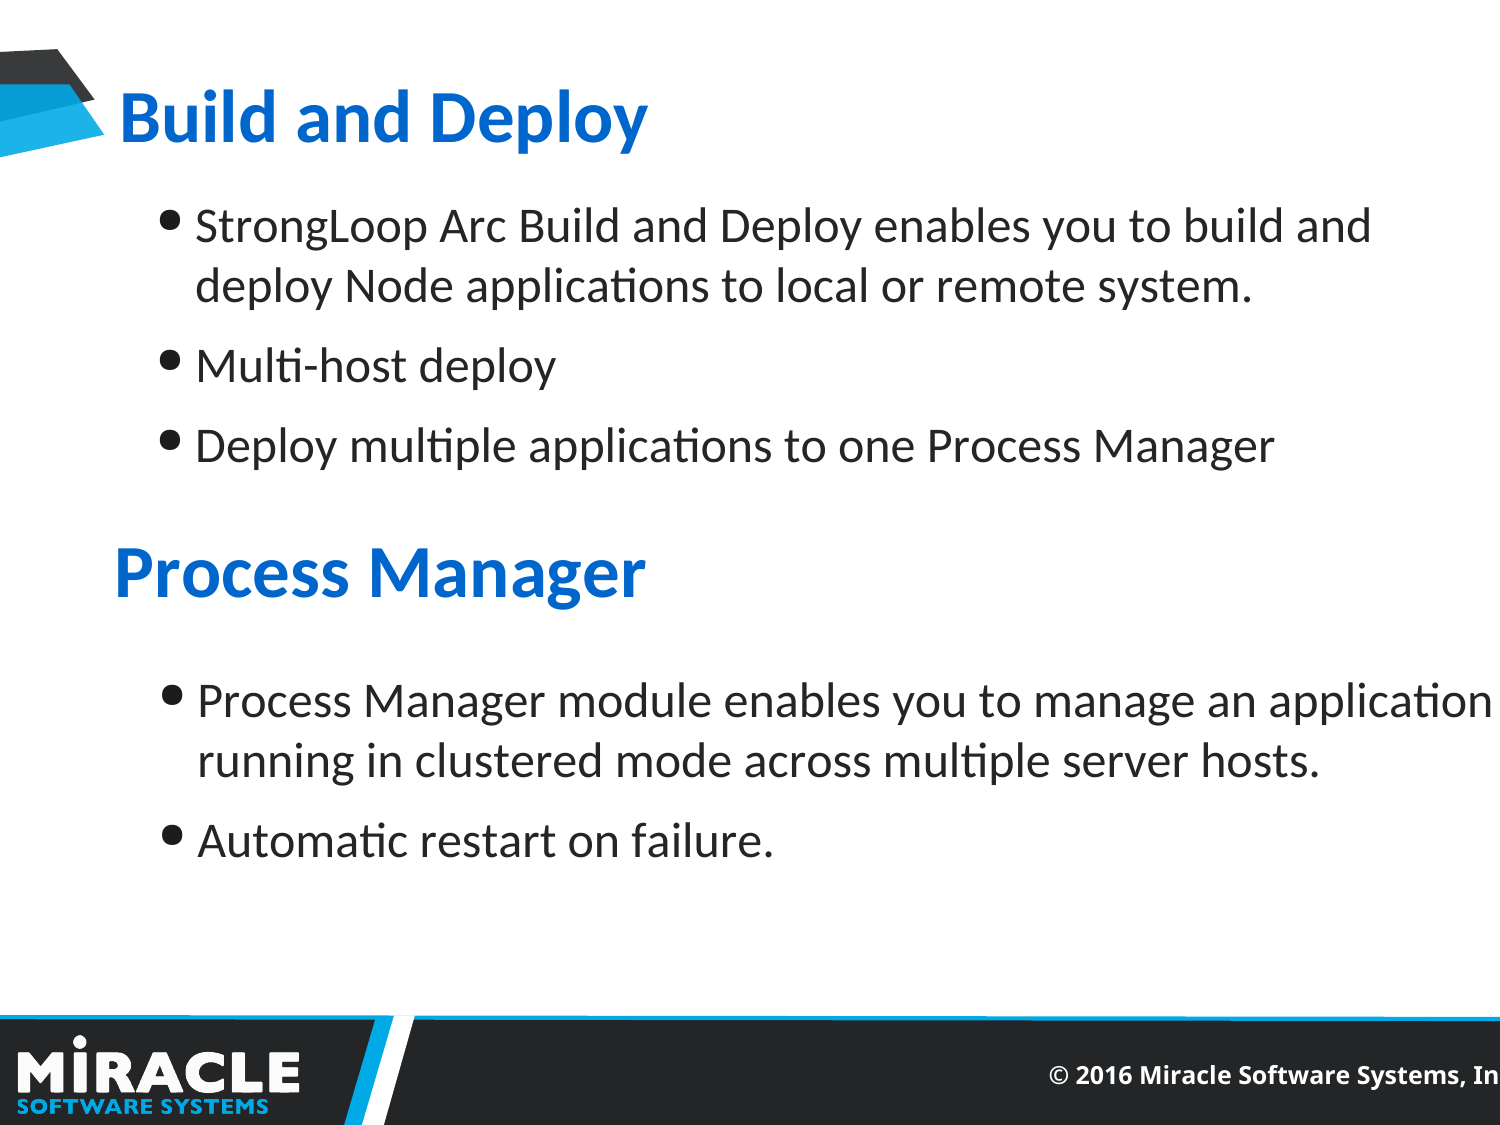

Build and Deploy
 StrongLoop Arc Build and Deploy enables you to build and
 deploy Node applications to local or remote system.
 Multi-host deploy
 Deploy multiple applications to one Process Manager
Process Manager
 Process Manager module enables you to manage an application
 running in clustered mode across multiple server hosts.
 Automatic restart on failure.